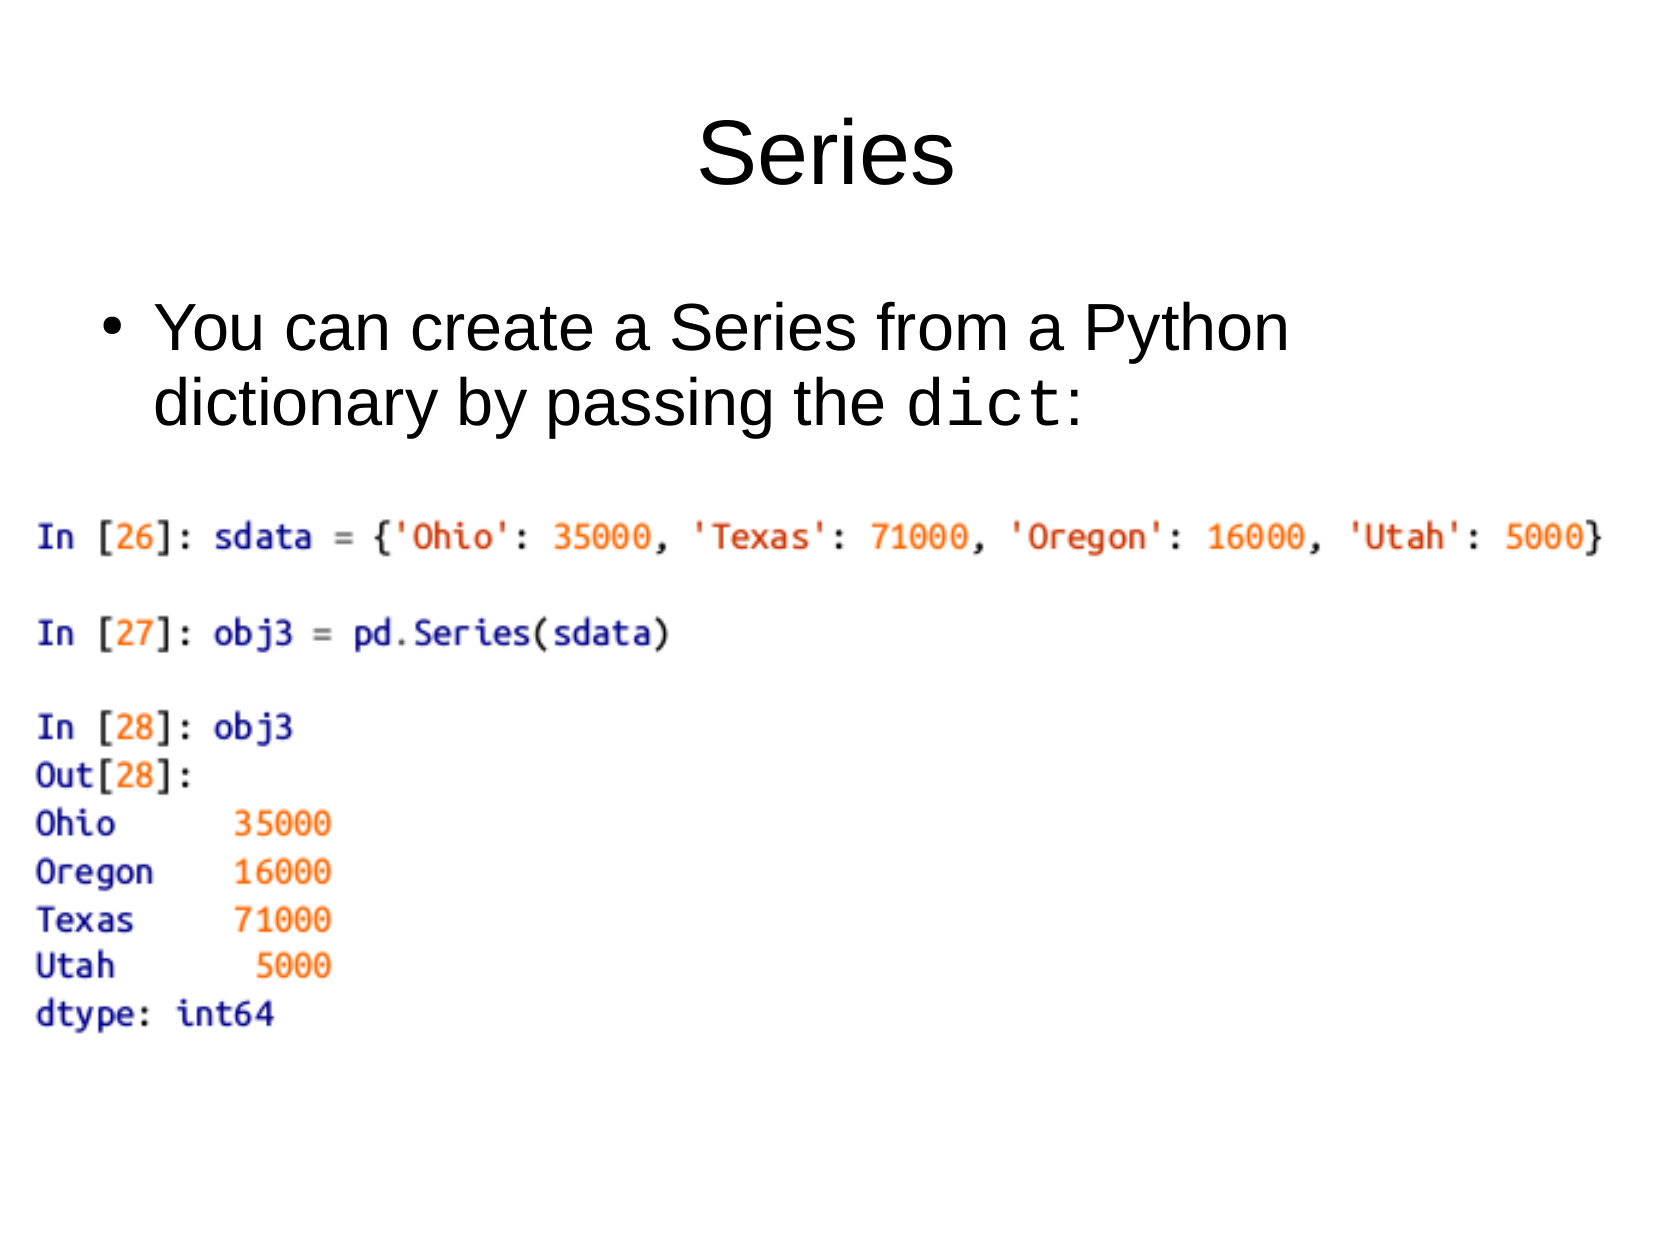

# Series
You can create a Series from a Python dictionary by passing the dict: